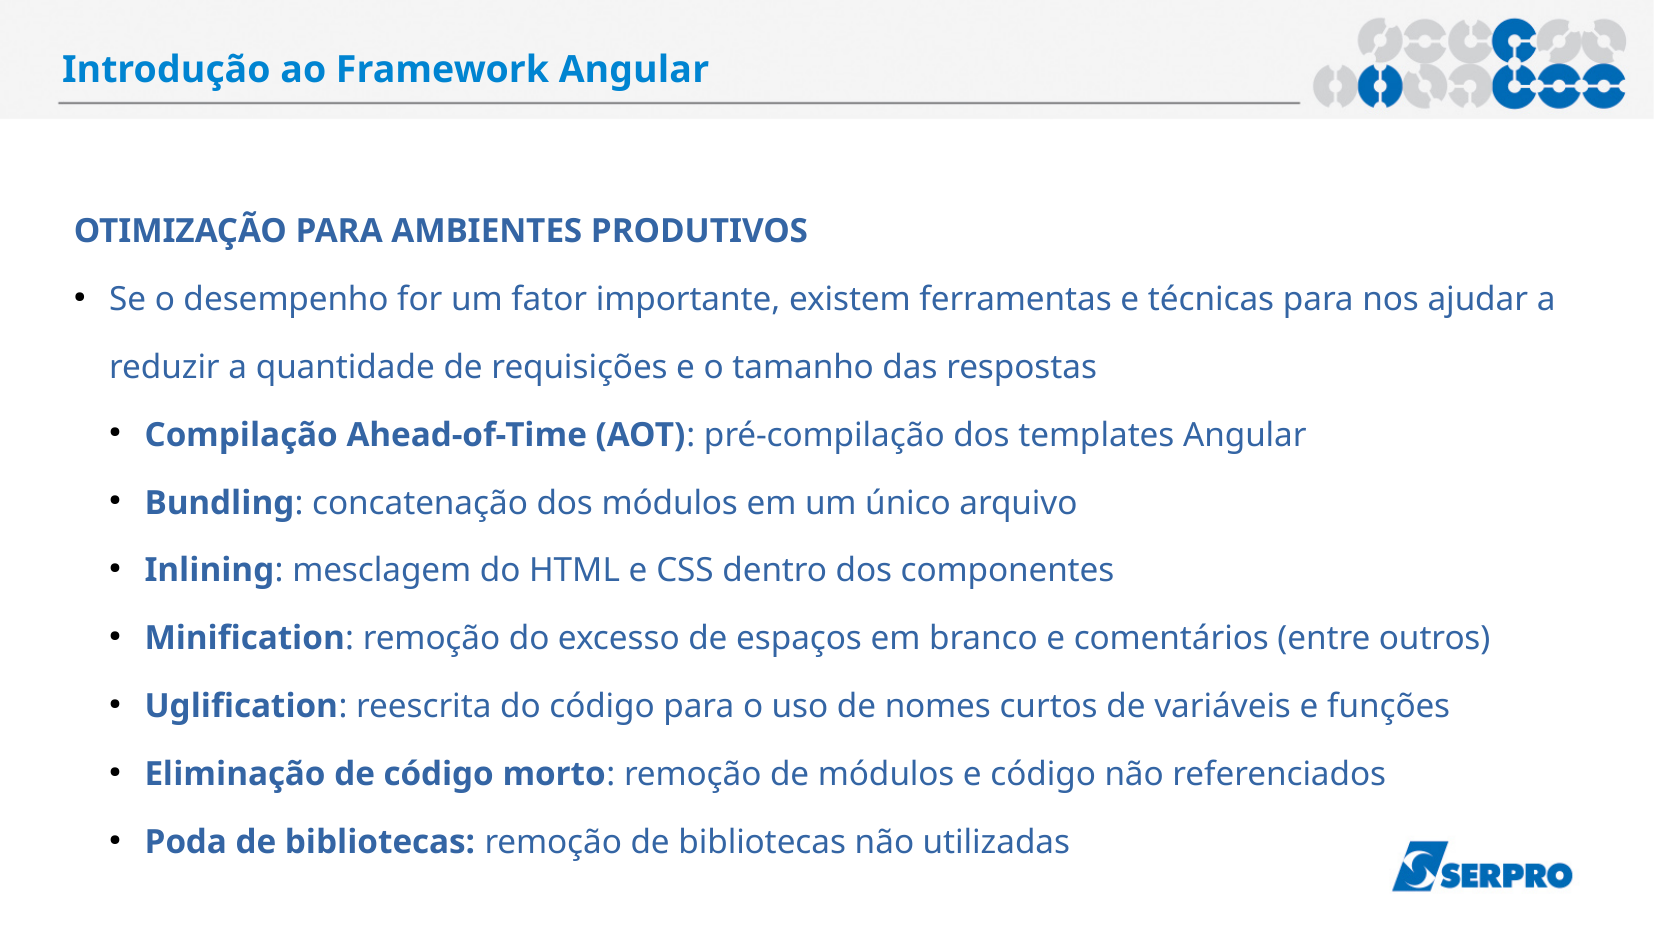

Introdução ao Framework Angular
OTIMIZAÇÃO PARA AMBIENTES PRODUTIVOS
Se o desempenho for um fator importante, existem ferramentas e técnicas para nos ajudar a reduzir a quantidade de requisições e o tamanho das respostas
Compilação Ahead-of-Time (AOT): pré-compilação dos templates Angular
Bundling: concatenação dos módulos em um único arquivo
Inlining: mesclagem do HTML e CSS dentro dos componentes
Minification: remoção do excesso de espaços em branco e comentários (entre outros)
Uglification: reescrita do código para o uso de nomes curtos de variáveis e funções
Eliminação de código morto: remoção de módulos e código não referenciados
Poda de bibliotecas: remoção de bibliotecas não utilizadas